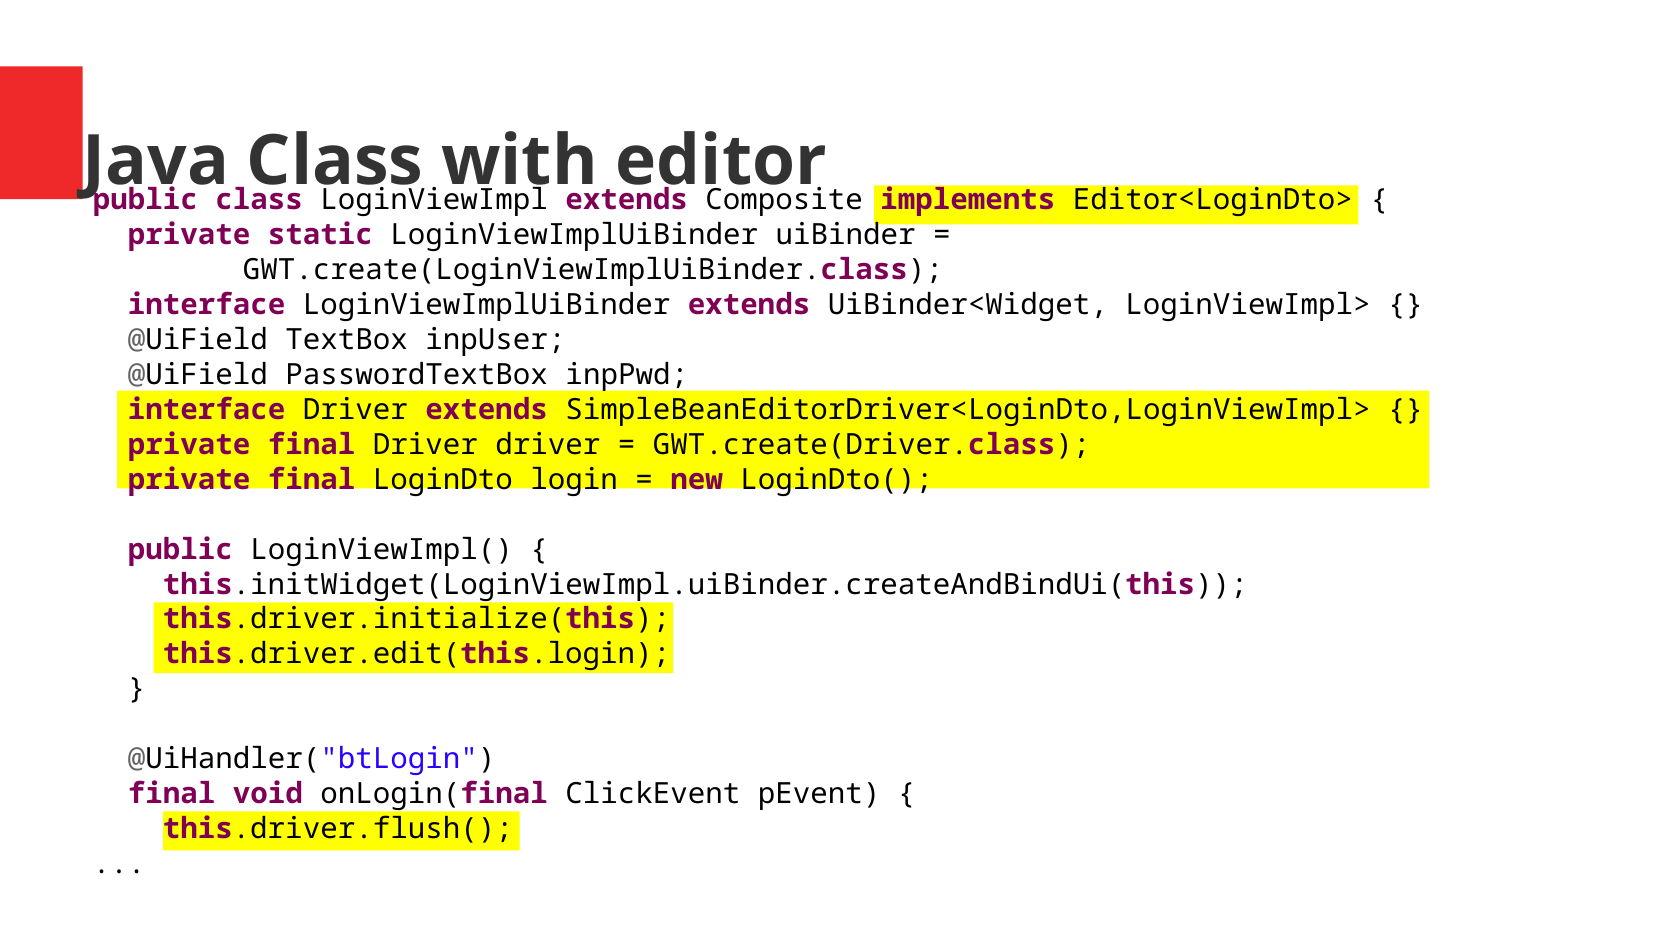

# Java Class with editor
public class LoginViewImpl extends Composite implements Editor<LoginDto> {
 private static LoginViewImplUiBinder uiBinder =
	GWT.create(LoginViewImplUiBinder.class);
 interface LoginViewImplUiBinder extends UiBinder<Widget, LoginViewImpl> {}
 @UiField TextBox inpUser;
 @UiField PasswordTextBox inpPwd;
 interface Driver extends SimpleBeanEditorDriver<LoginDto,LoginViewImpl> {}
 private final Driver driver = GWT.create(Driver.class);
 private final LoginDto login = new LoginDto();
 public LoginViewImpl() {
 this.initWidget(LoginViewImpl.uiBinder.createAndBindUi(this));
 this.driver.initialize(this);
 this.driver.edit(this.login);
 }
 @UiHandler("btLogin")
 final void onLogin(final ClickEvent pEvent) {
 this.driver.flush();
...